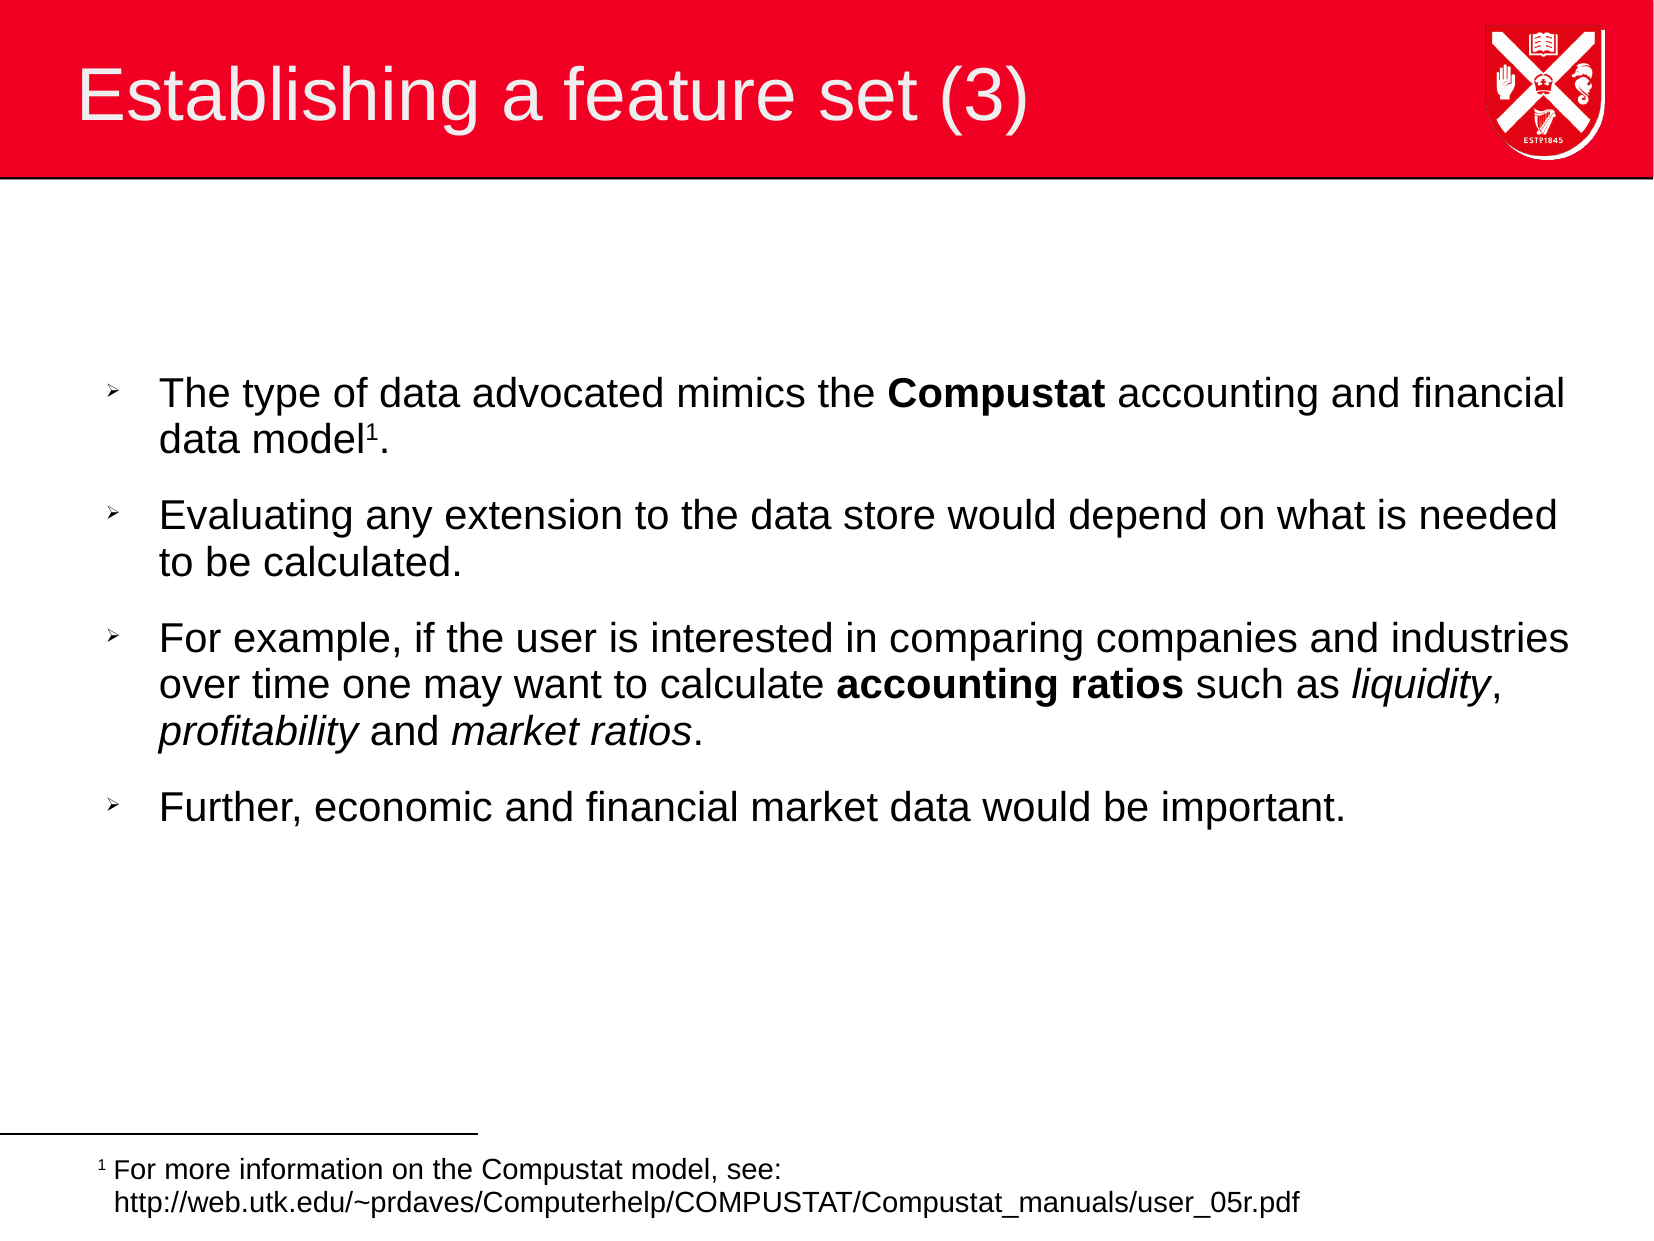

# Establishing a feature set (3)
The type of data advocated mimics the Compustat accounting and financial data model1.
Evaluating any extension to the data store would depend on what is needed to be calculated.
For example, if the user is interested in comparing companies and industries over time one may want to calculate accounting ratios such as liquidity, profitability and market ratios.
Further, economic and financial market data would be important.
1 For more information on the Compustat model, see:
 http://web.utk.edu/~prdaves/Computerhelp/COMPUSTAT/Compustat_manuals/user_05r.pdf